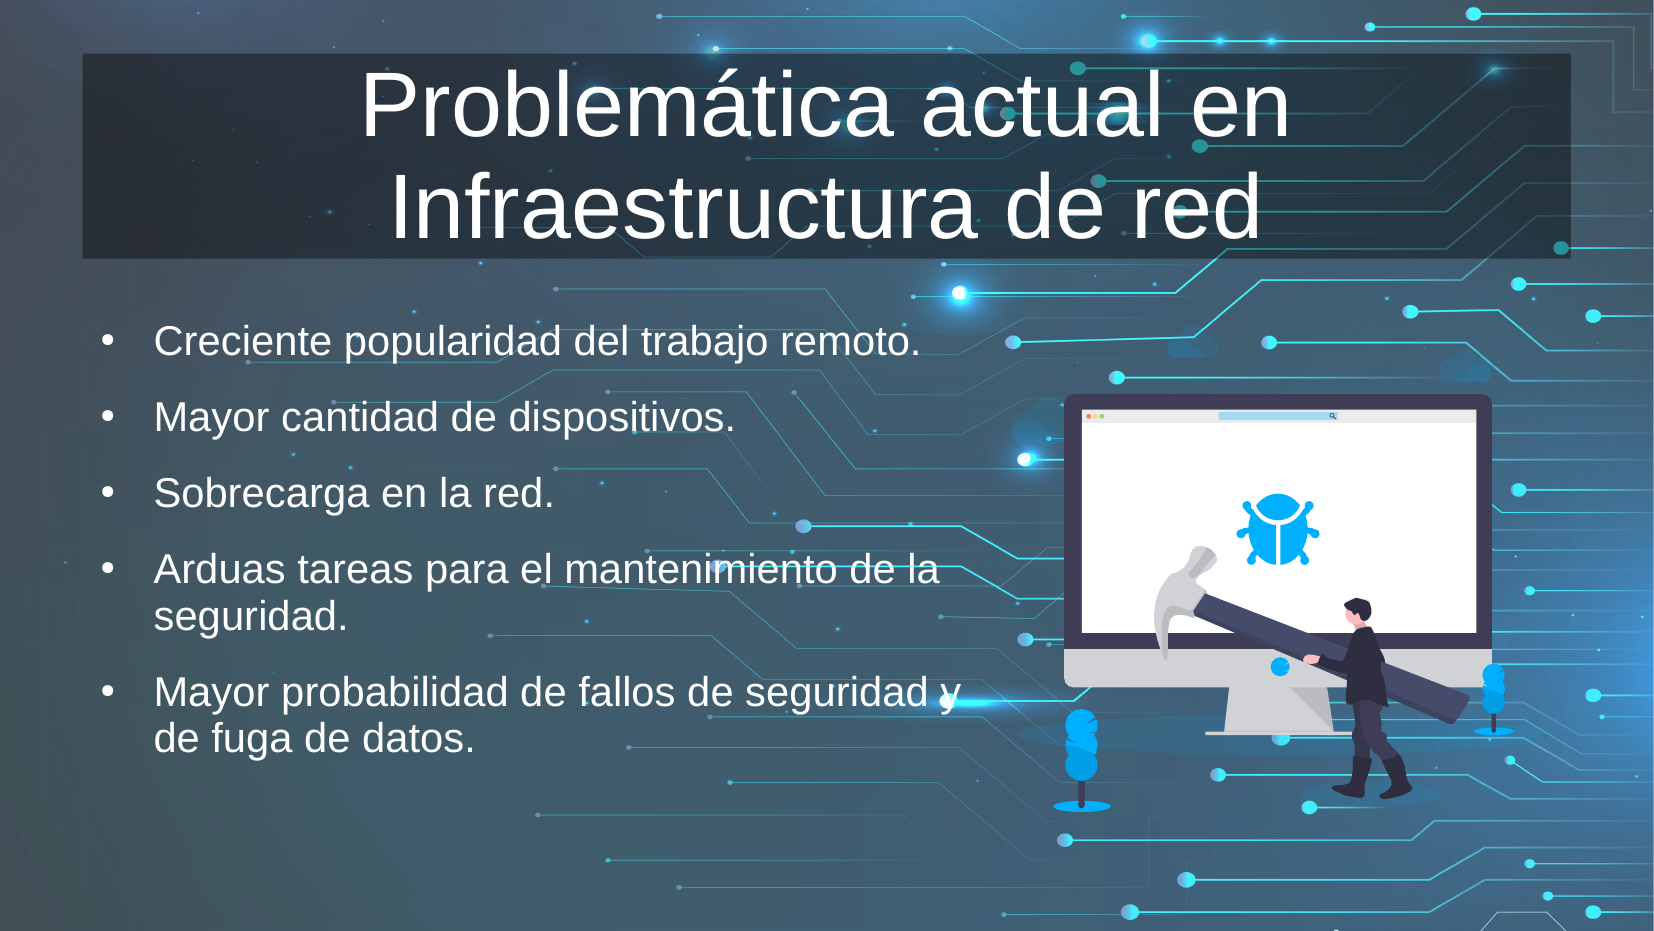

# Problemática actual en Infraestructura de red
Creciente popularidad del trabajo remoto.
Mayor cantidad de dispositivos.
Sobrecarga en la red.
Arduas tareas para el mantenimiento de la seguridad.
Mayor probabilidad de fallos de seguridad y de fuga de datos.